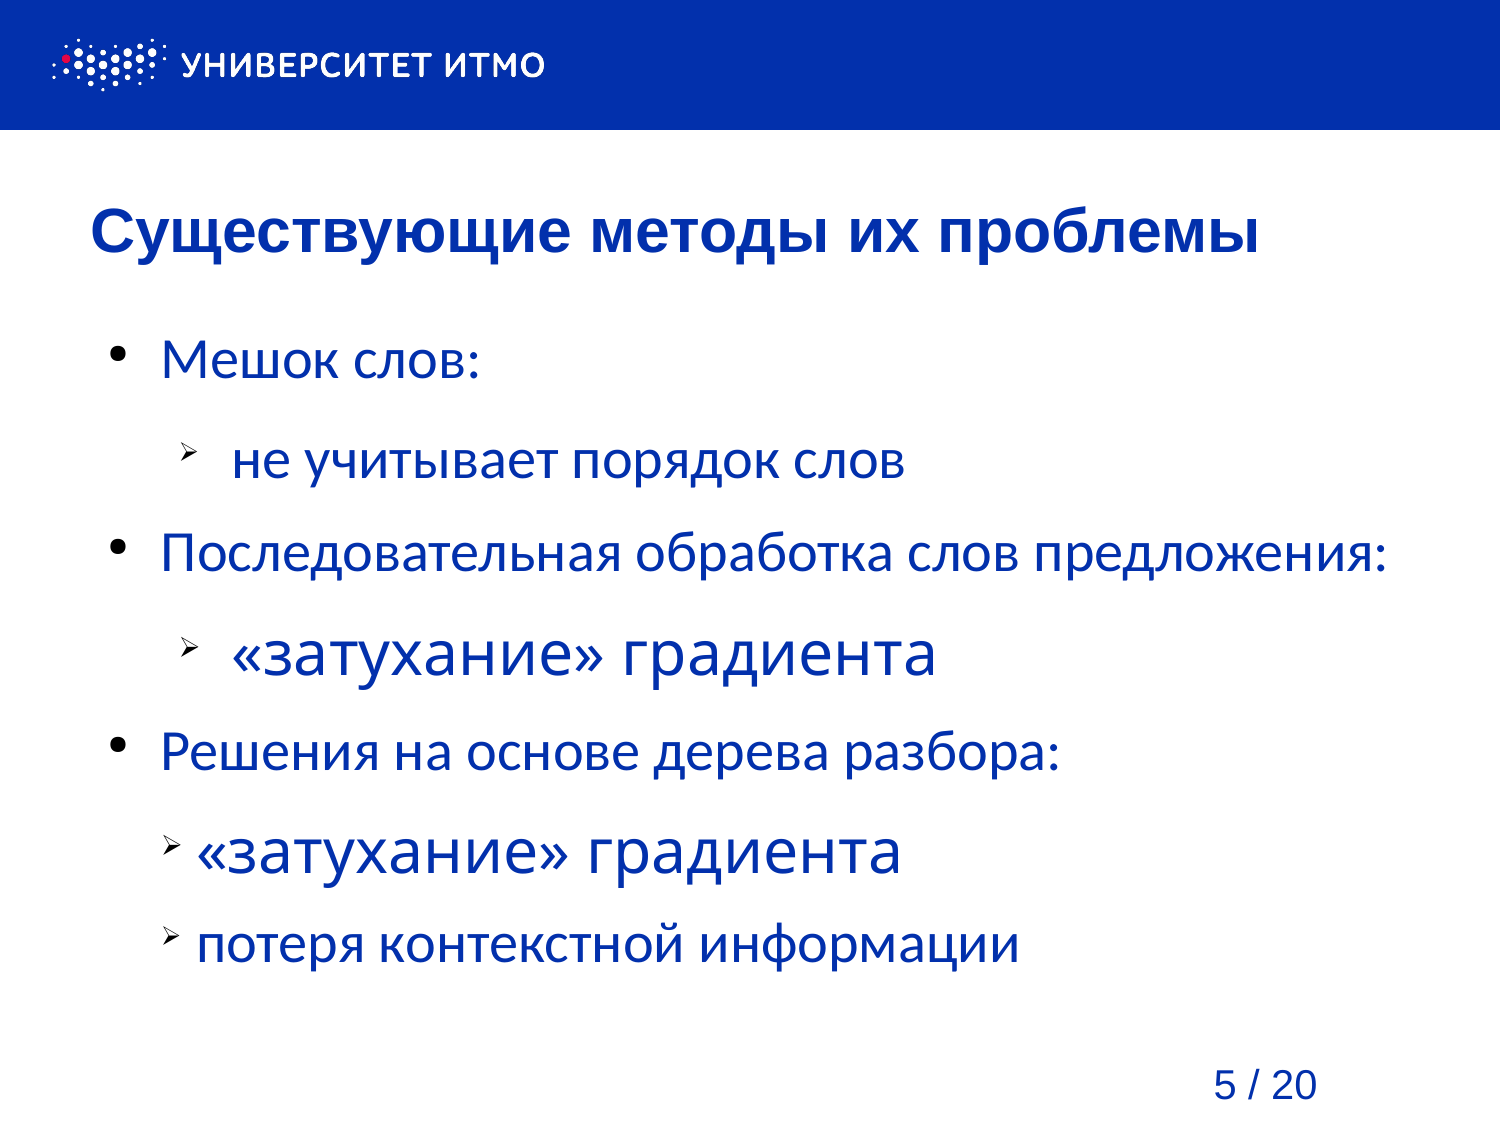

Существующие методы их проблемы
# Мешок слов:
не учитывает порядок слов
Последовательная обработка слов предложения:
«затухание» градиента
Решения на основе дерева разбора:
«затухание» градиента
потеря контекстной информации